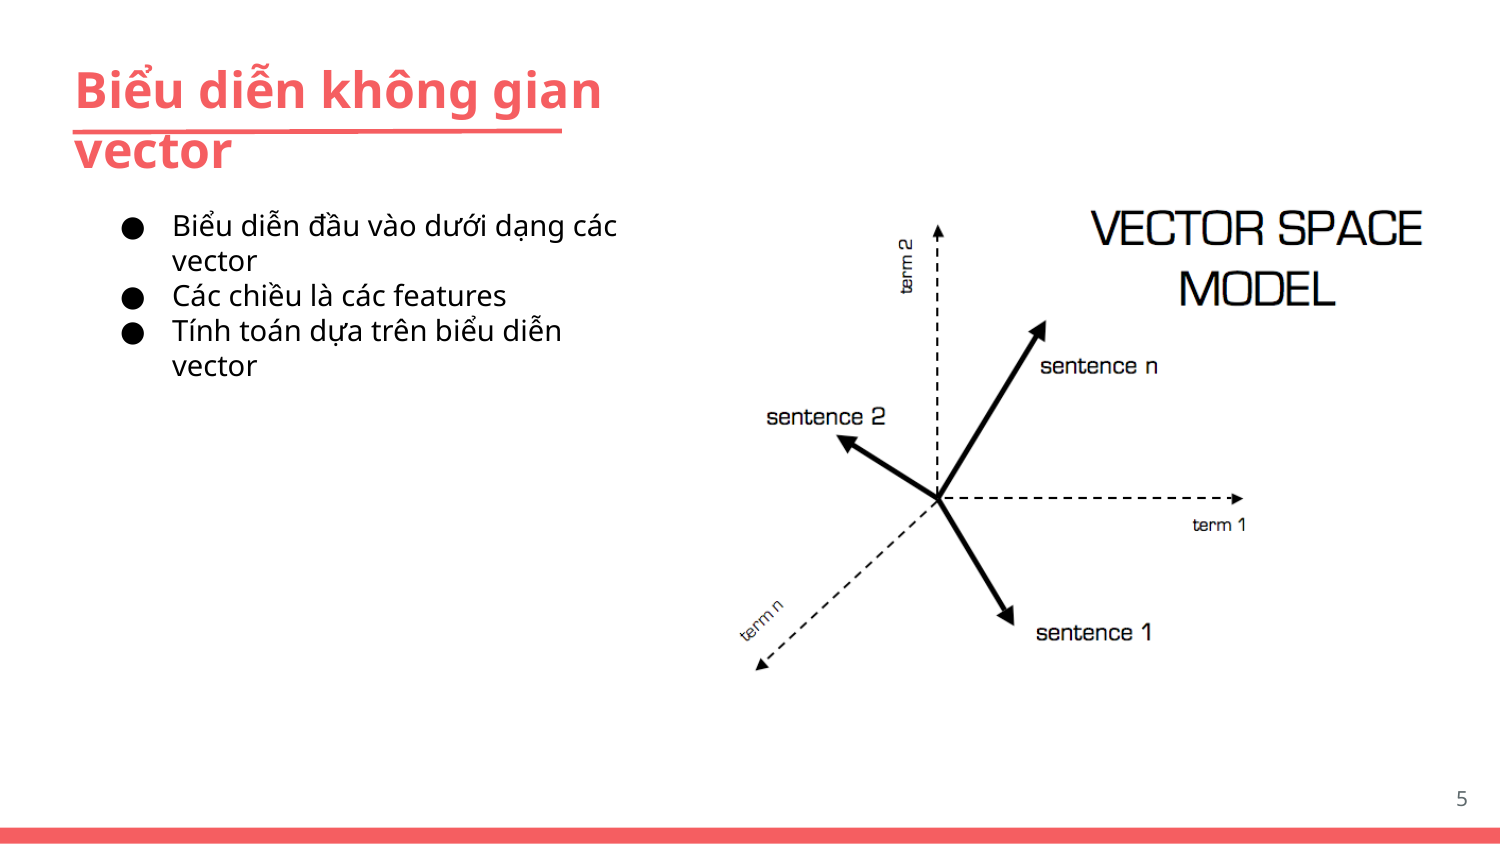

Biểu diễn không gian vector
Biểu diễn đầu vào dưới dạng các vector
Các chiều là các features
Tính toán dựa trên biểu diễn vector